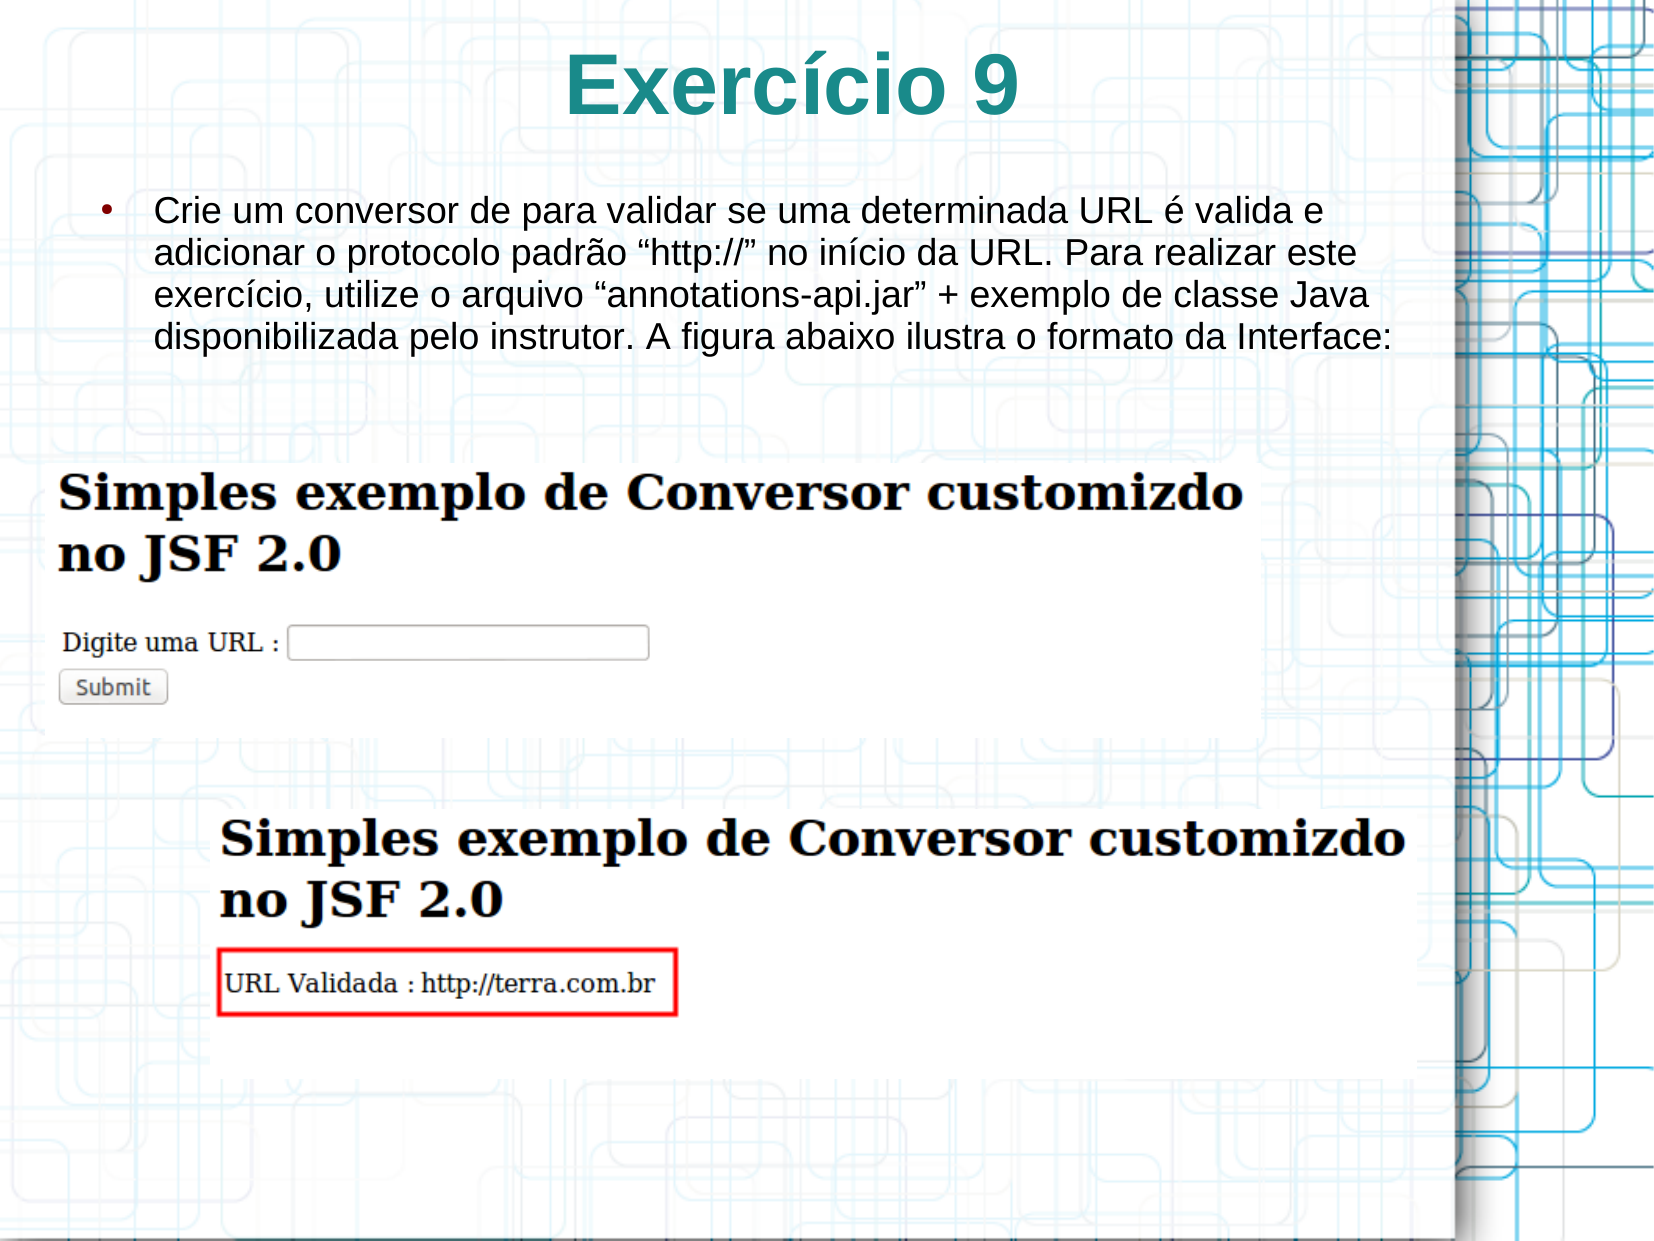

Exercício 9
Crie um conversor de para validar se uma determinada URL é valida e adicionar o protocolo padrão “http://” no início da URL. Para realizar este exercício, utilize o arquivo “annotations-api.jar” + exemplo de classe Java disponibilizada pelo instrutor. A figura abaixo ilustra o formato da Interface:
#